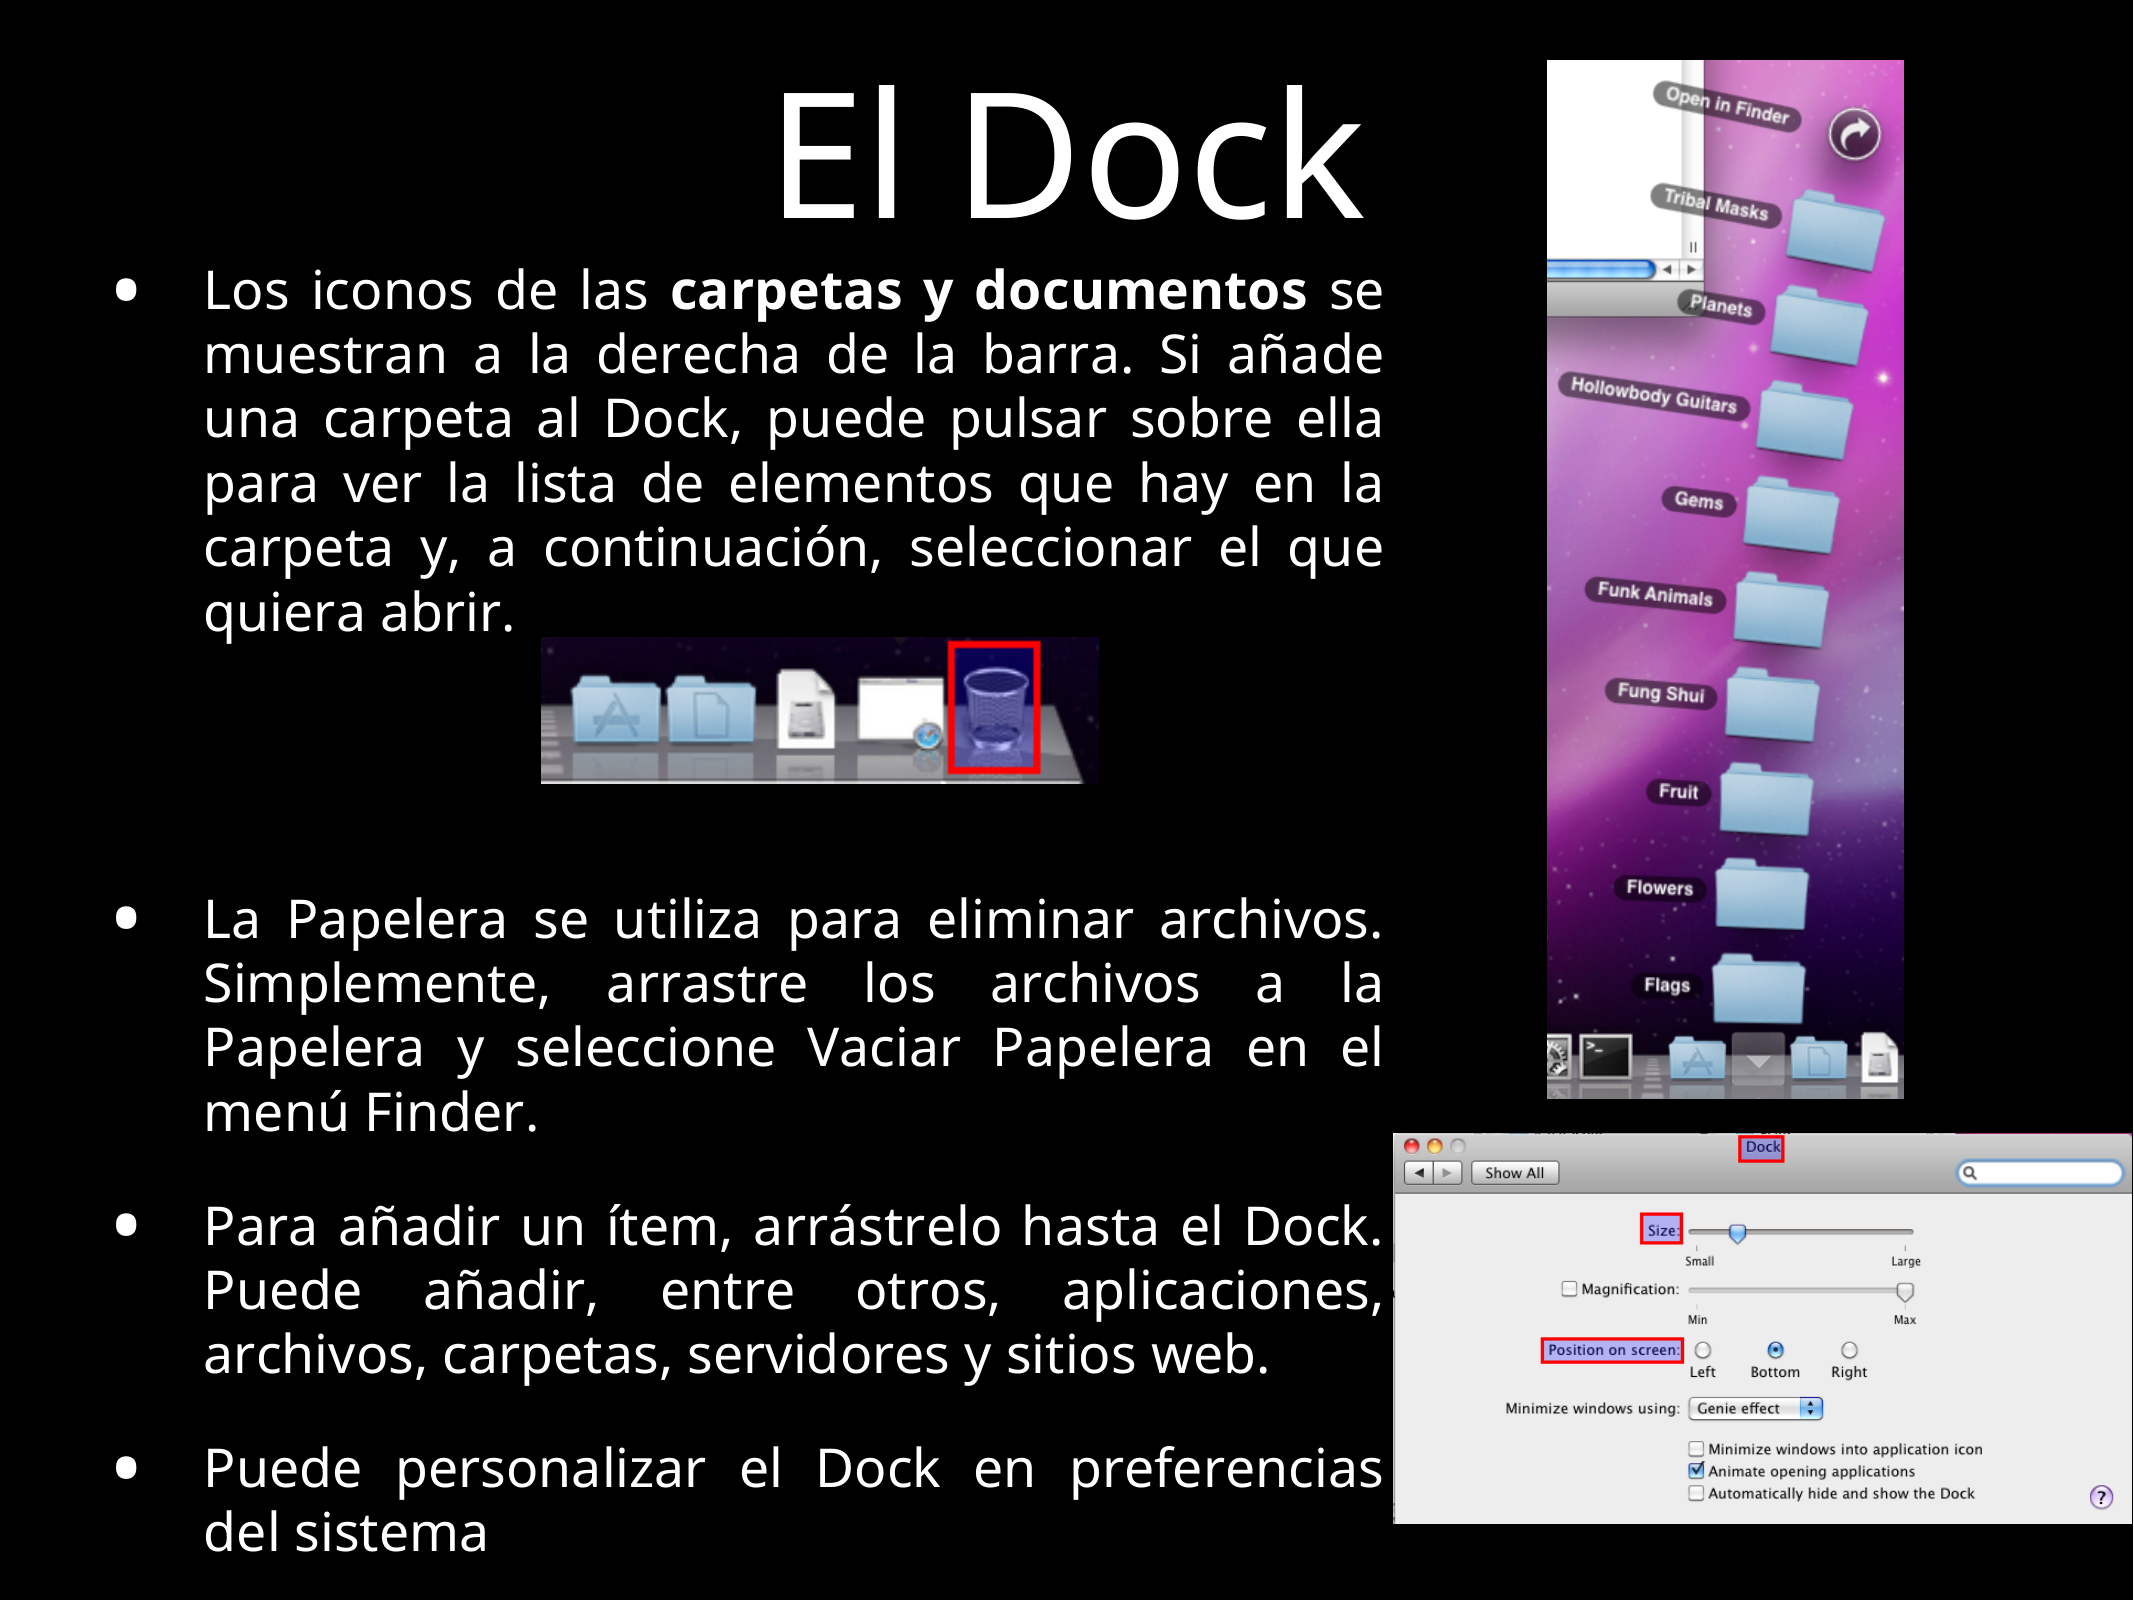

El Dock
# Los iconos de las carpetas y documentos se muestran a la derecha de la barra. Si añade una carpeta al Dock, puede pulsar sobre ella para ver la lista de elementos que hay en la carpeta y, a continuación, seleccionar el que quiera abrir.
La Papelera se utiliza para eliminar archivos. Simplemente, arrastre los archivos a la Papelera y seleccione Vaciar Papelera en el menú Finder.
Para añadir un ítem, arrástrelo hasta el Dock. Puede añadir, entre otros, aplicaciones, archivos, carpetas, servidores y sitios web.
Puede personalizar el Dock en preferencias del sistema